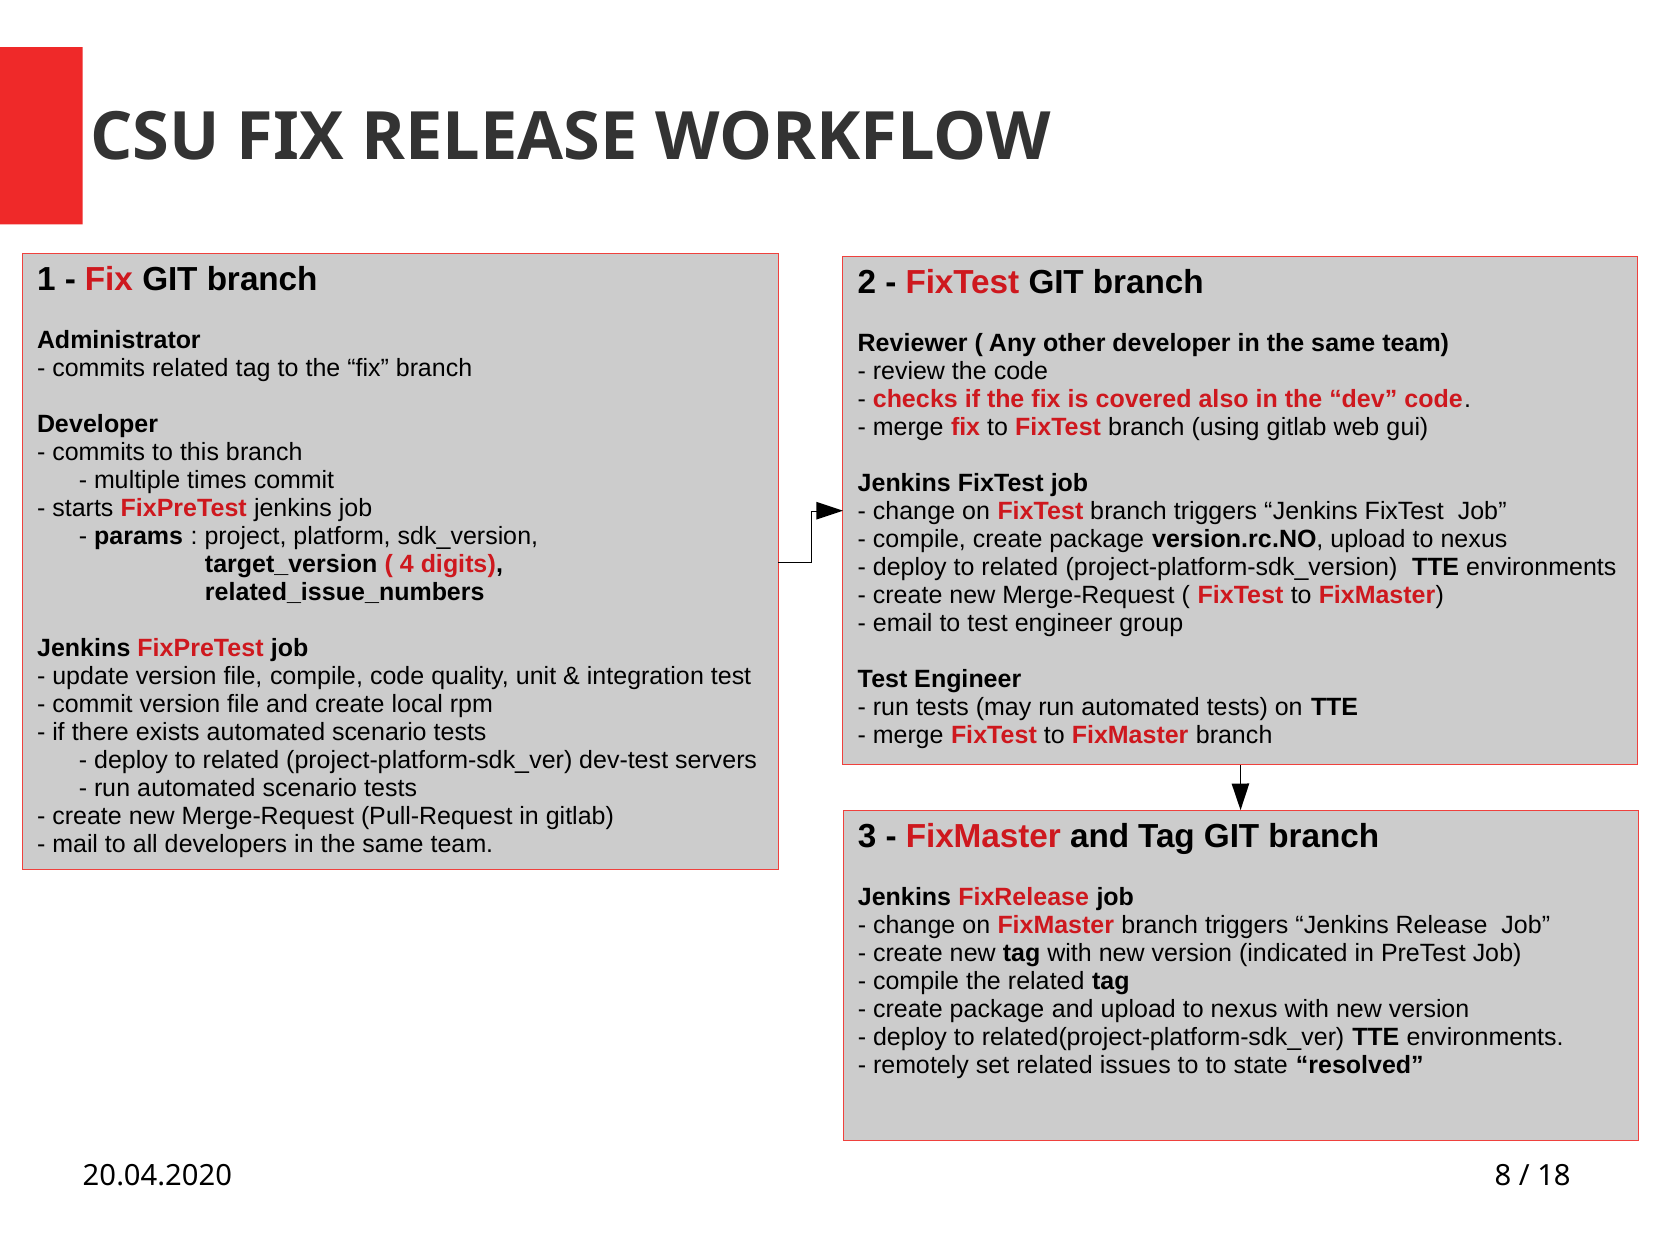

# CSU FIX RELEASE WORKFLOW
1 - Fix GIT branch
Administrator
- commits related tag to the “fix” branch
Developer
- commits to this branch
 - multiple times commit
- starts FixPreTest jenkins job
 - params : project, platform, sdk_version,
 target_version ( 4 digits),
 related_issue_numbers
Jenkins FixPreTest job
- update version file, compile, code quality, unit & integration test
- commit version file and create local rpm
- if there exists automated scenario tests
 - deploy to related (project-platform-sdk_ver) dev-test servers
 - run automated scenario tests
- create new Merge-Request (Pull-Request in gitlab)
- mail to all developers in the same team.
2 - FixTest GIT branch
Reviewer ( Any other developer in the same team)
- review the code
- checks if the fix is covered also in the “dev” code.
- merge fix to FixTest branch (using gitlab web gui)
Jenkins FixTest job
- change on FixTest branch triggers “Jenkins FixTest Job”
- compile, create package version.rc.NO, upload to nexus
- deploy to related (project-platform-sdk_version) TTE environments
- create new Merge-Request ( FixTest to FixMaster)
- email to test engineer group
Test Engineer
- run tests (may run automated tests) on TTE
- merge FixTest to FixMaster branch
3 - FixMaster and Tag GIT branch
Jenkins FixRelease job
- change on FixMaster branch triggers “Jenkins Release Job”
- create new tag with new version (indicated in PreTest Job)
- compile the related tag
- create package and upload to nexus with new version
- deploy to related(project-platform-sdk_ver) TTE environments.
- remotely set related issues to to state “resolved”
20.04.2020
8